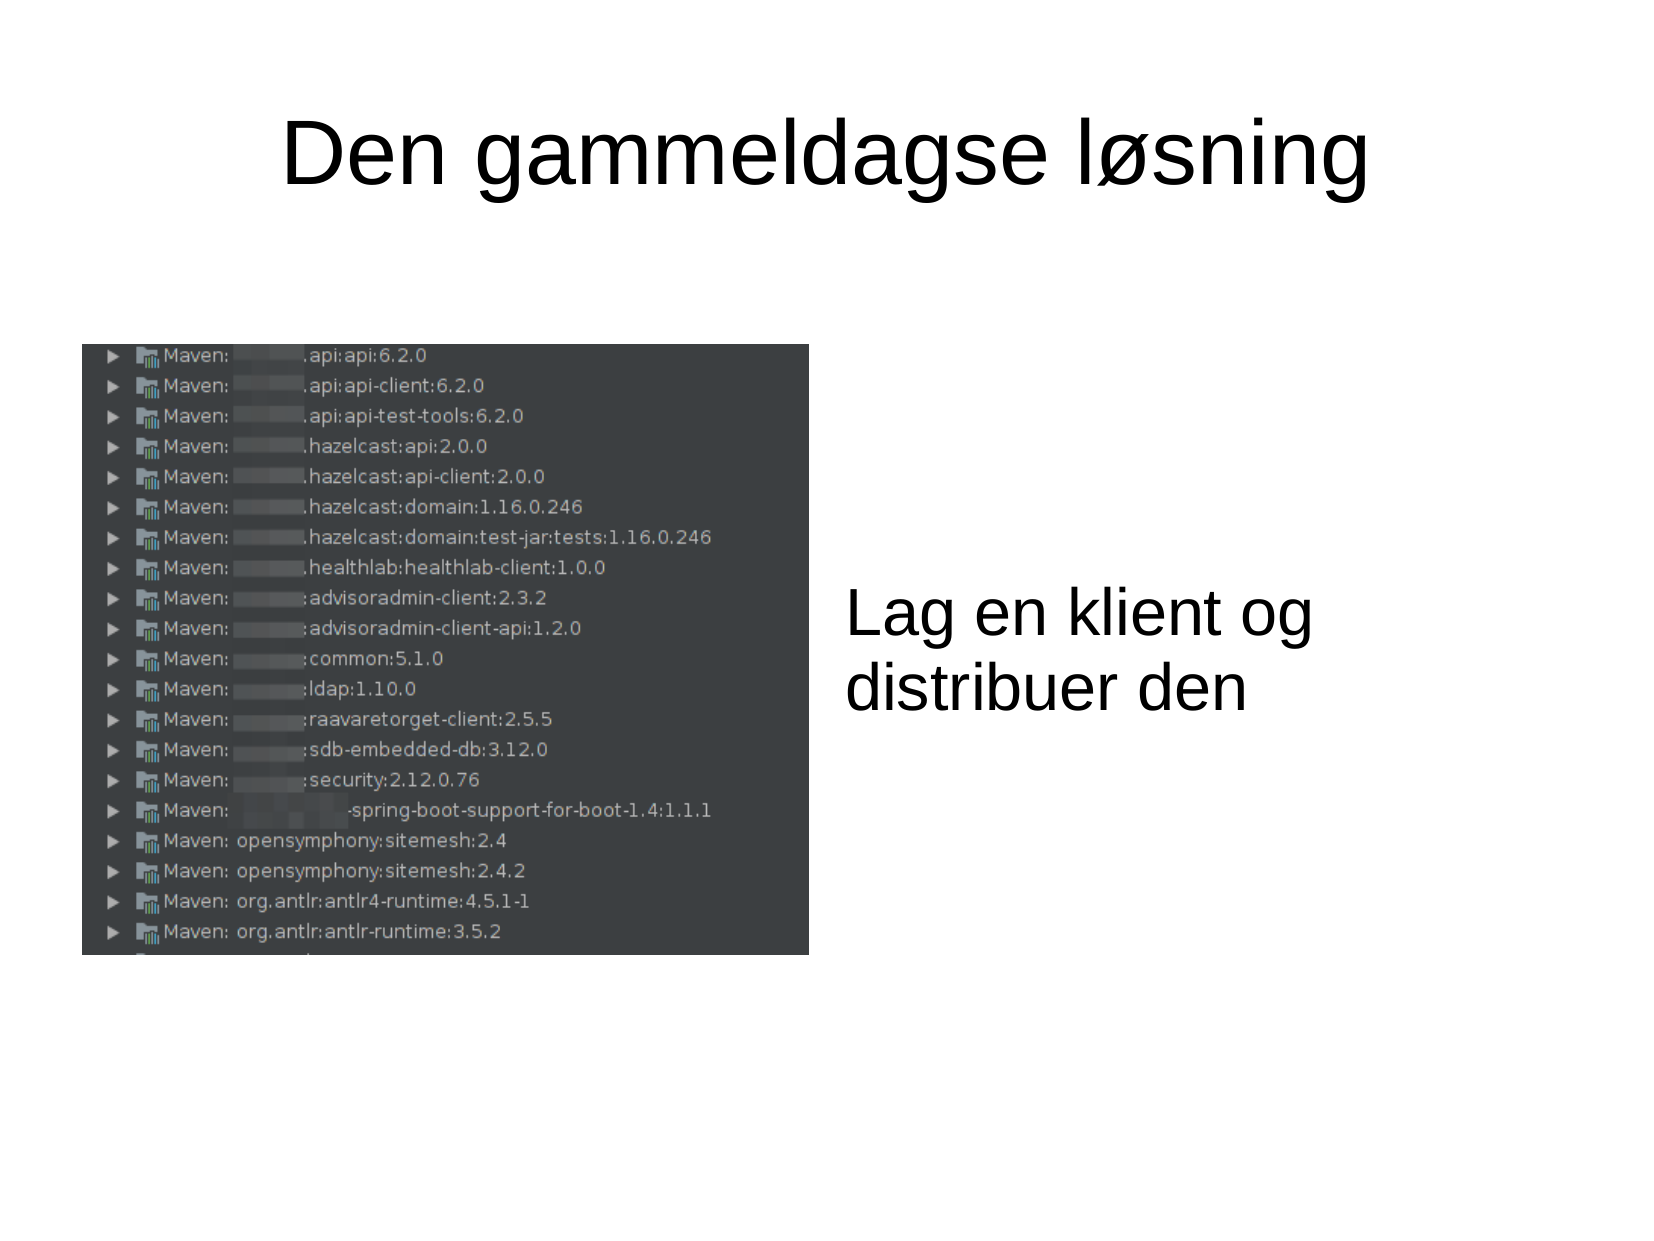

# Den gammeldagse løsning
Lag en klient og distribuer den